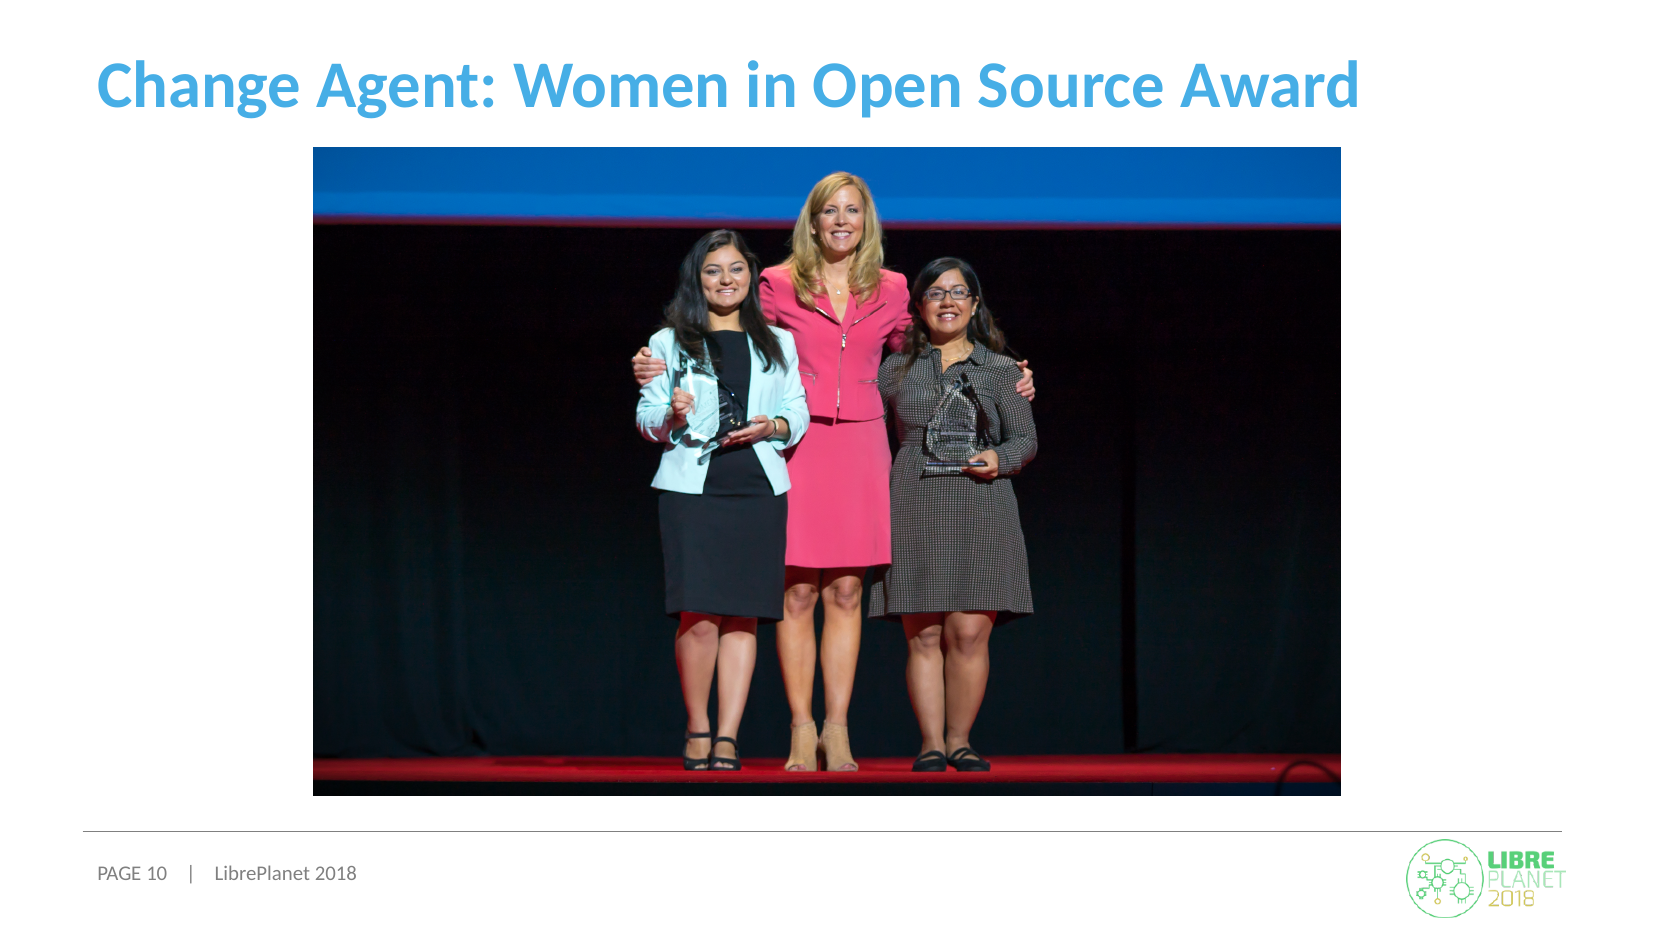

Change Agent: Women in Open Source Award